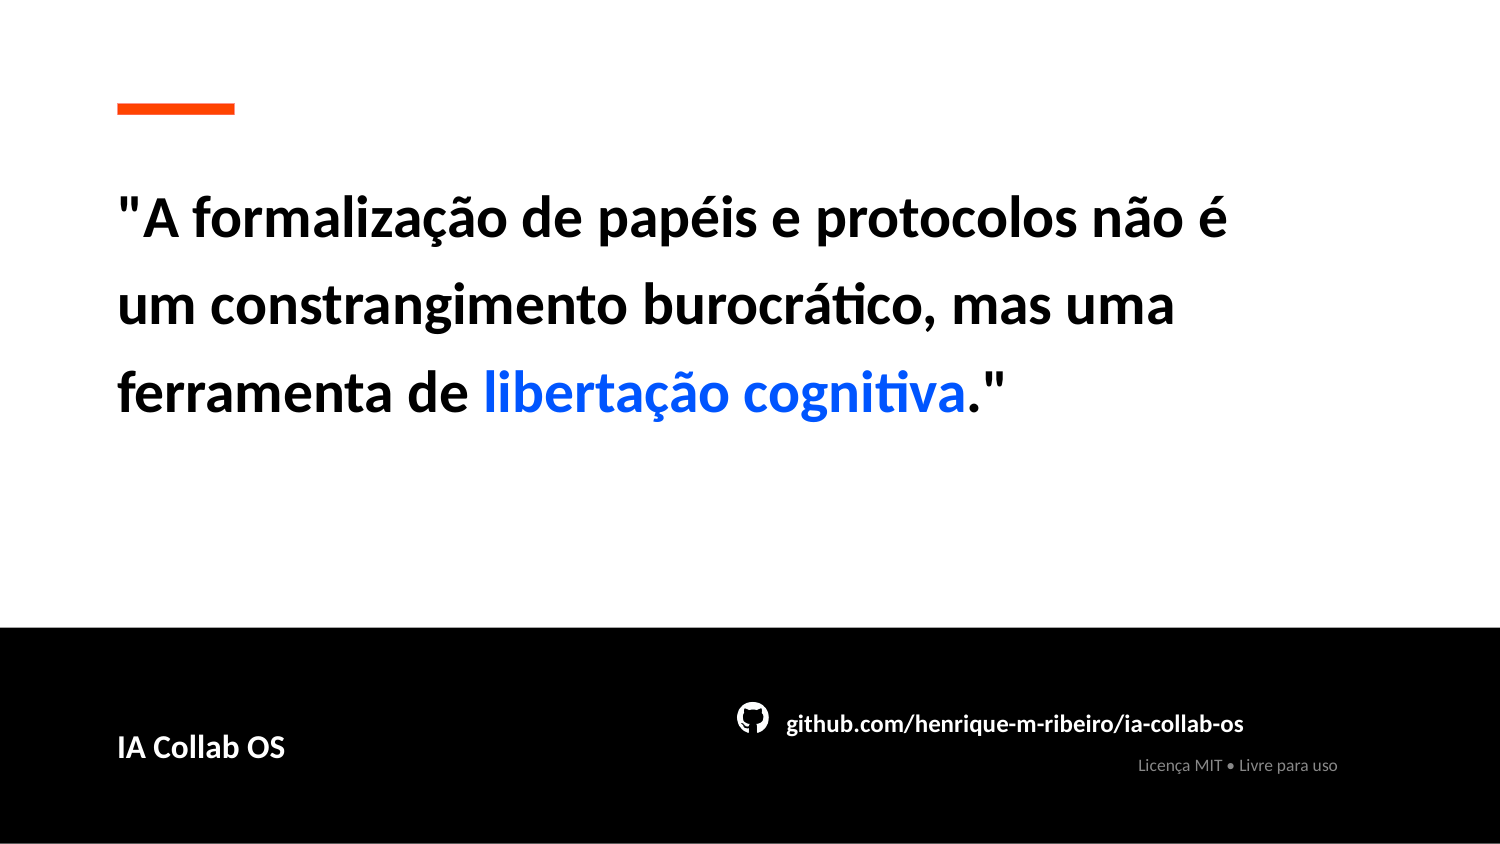

"A formalização de papéis e protocolos não é um constrangimento burocrático, mas uma ferramenta de libertação cognitiva."
github.com/henrique-m-ribeiro/ia-collab-os
IA Collab OS
Licença MIT • Livre para uso